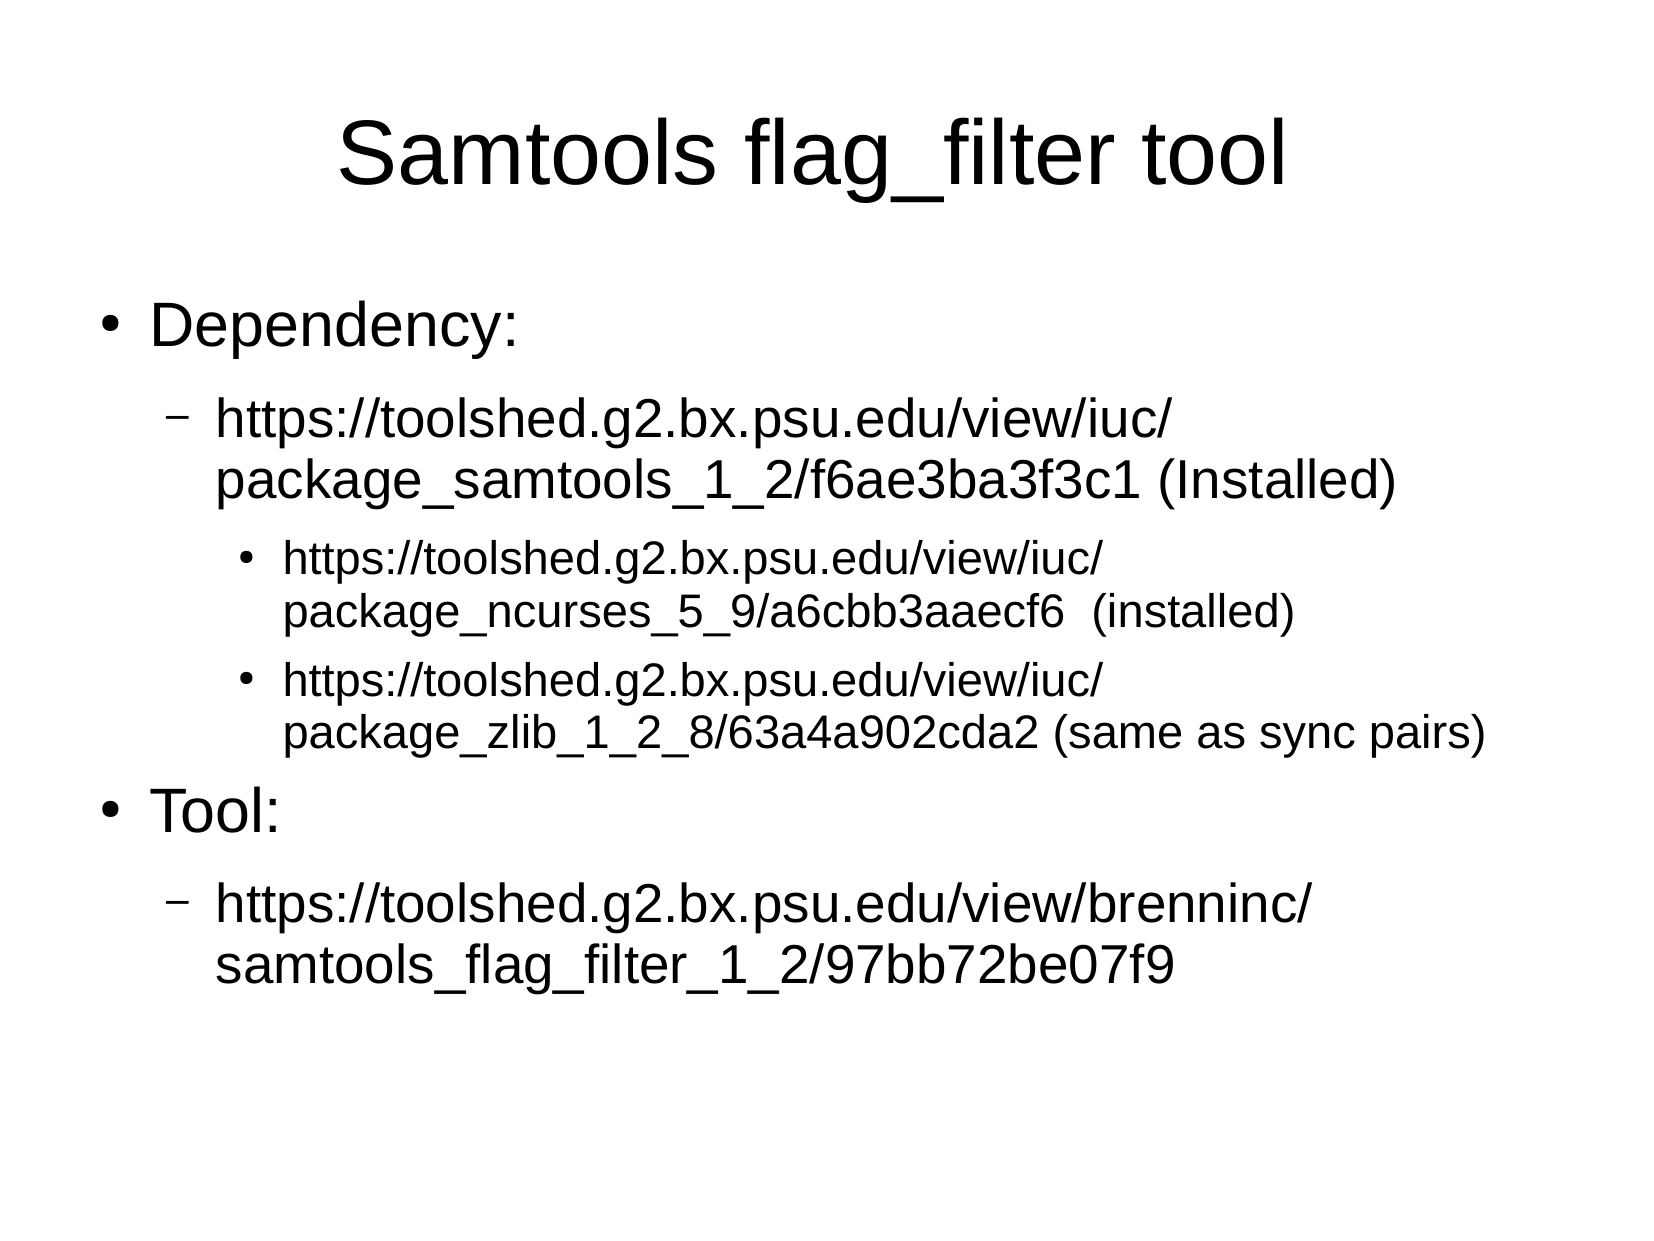

# Samtools flag_filter tool
Dependency:
https://toolshed.g2.bx.psu.edu/view/iuc/package_samtools_1_2/f6ae3ba3f3c1 (Installed)
https://toolshed.g2.bx.psu.edu/view/iuc/package_ncurses_5_9/a6cbb3aaecf6 (installed)
https://toolshed.g2.bx.psu.edu/view/iuc/package_zlib_1_2_8/63a4a902cda2 (same as sync pairs)
Tool:
https://toolshed.g2.bx.psu.edu/view/brenninc/samtools_flag_filter_1_2/97bb72be07f9